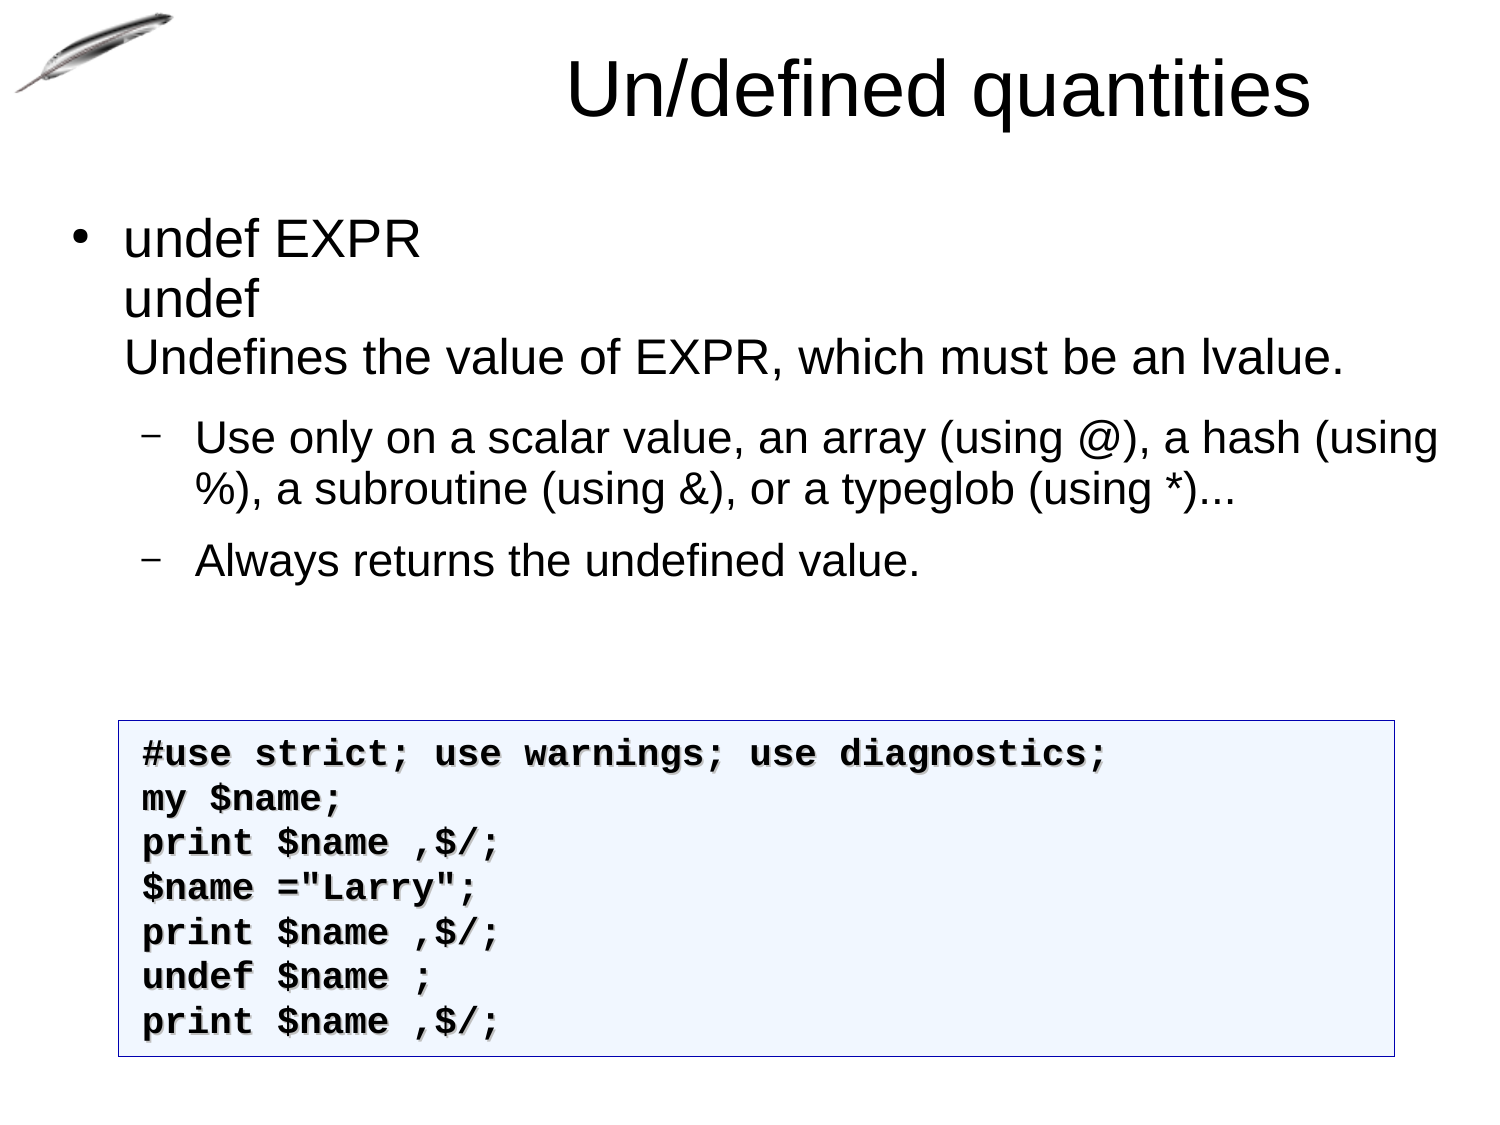

# Un/defined quantities
undef EXPR
undef
Undefines the value of EXPR, which must be an lvalue.
Use only on a scalar value, an array (using @), a hash (using %), a subroutine (using &), or a typeglob (using *)...
Always returns the undefined value.
#use strict; use warnings; use diagnostics;
my $name;
print $name ,$/;
$name ="Larry";
print $name ,$/;
undef $name ;
print $name ,$/;